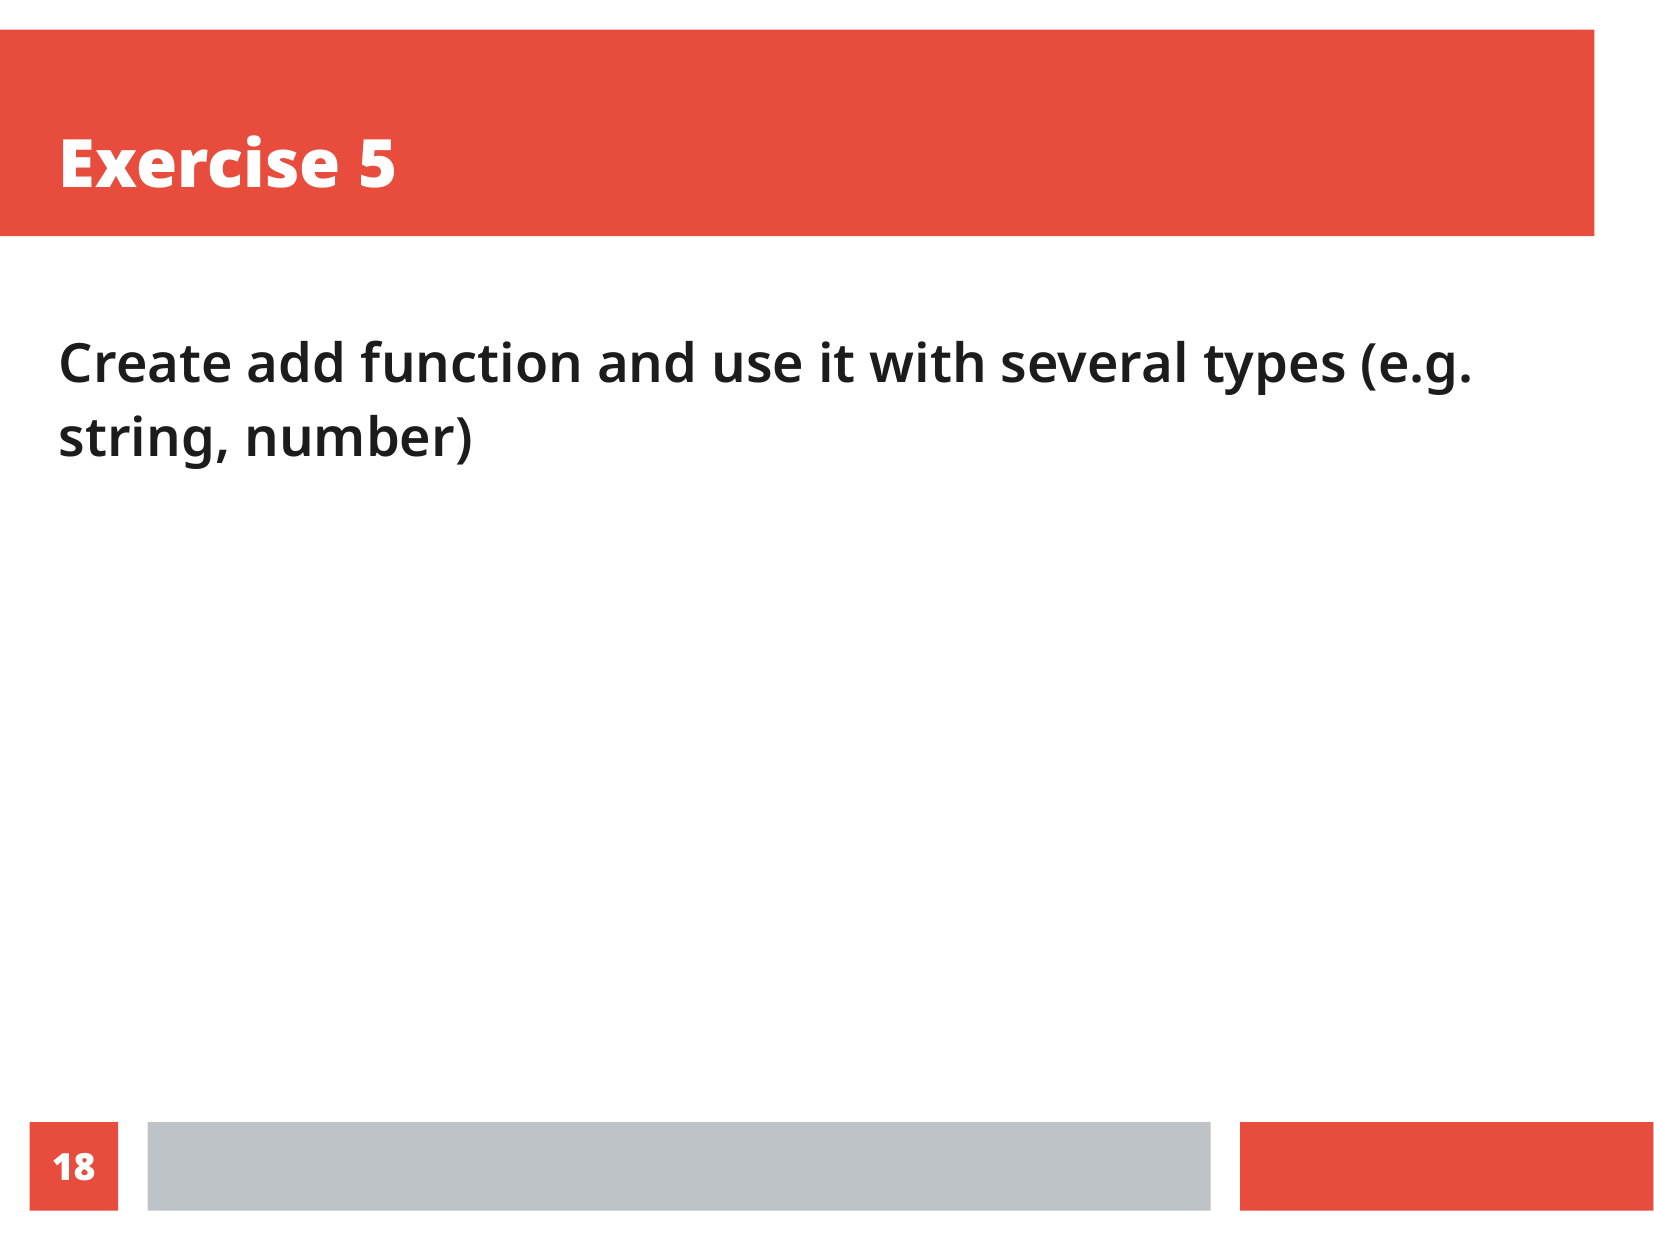

# Exercise 5
Create add function and use it with several types (e.g. string, number)
18